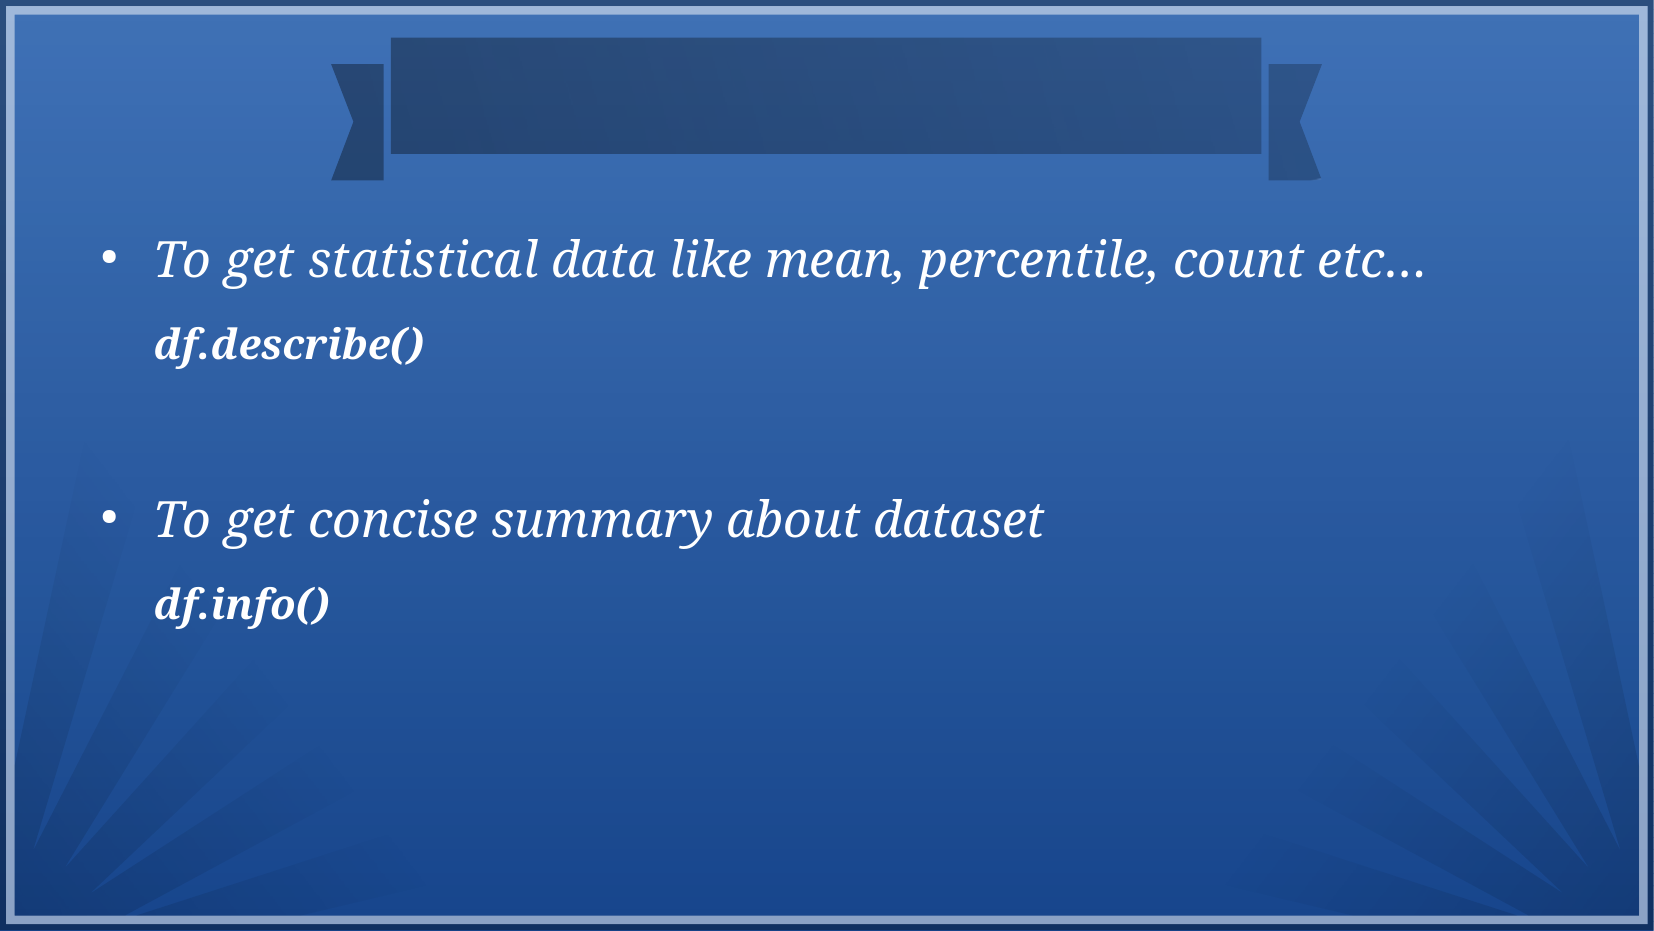

# To get statistical data like mean, percentile, count etc…
df.describe()
To get concise summary about dataset
df.info()